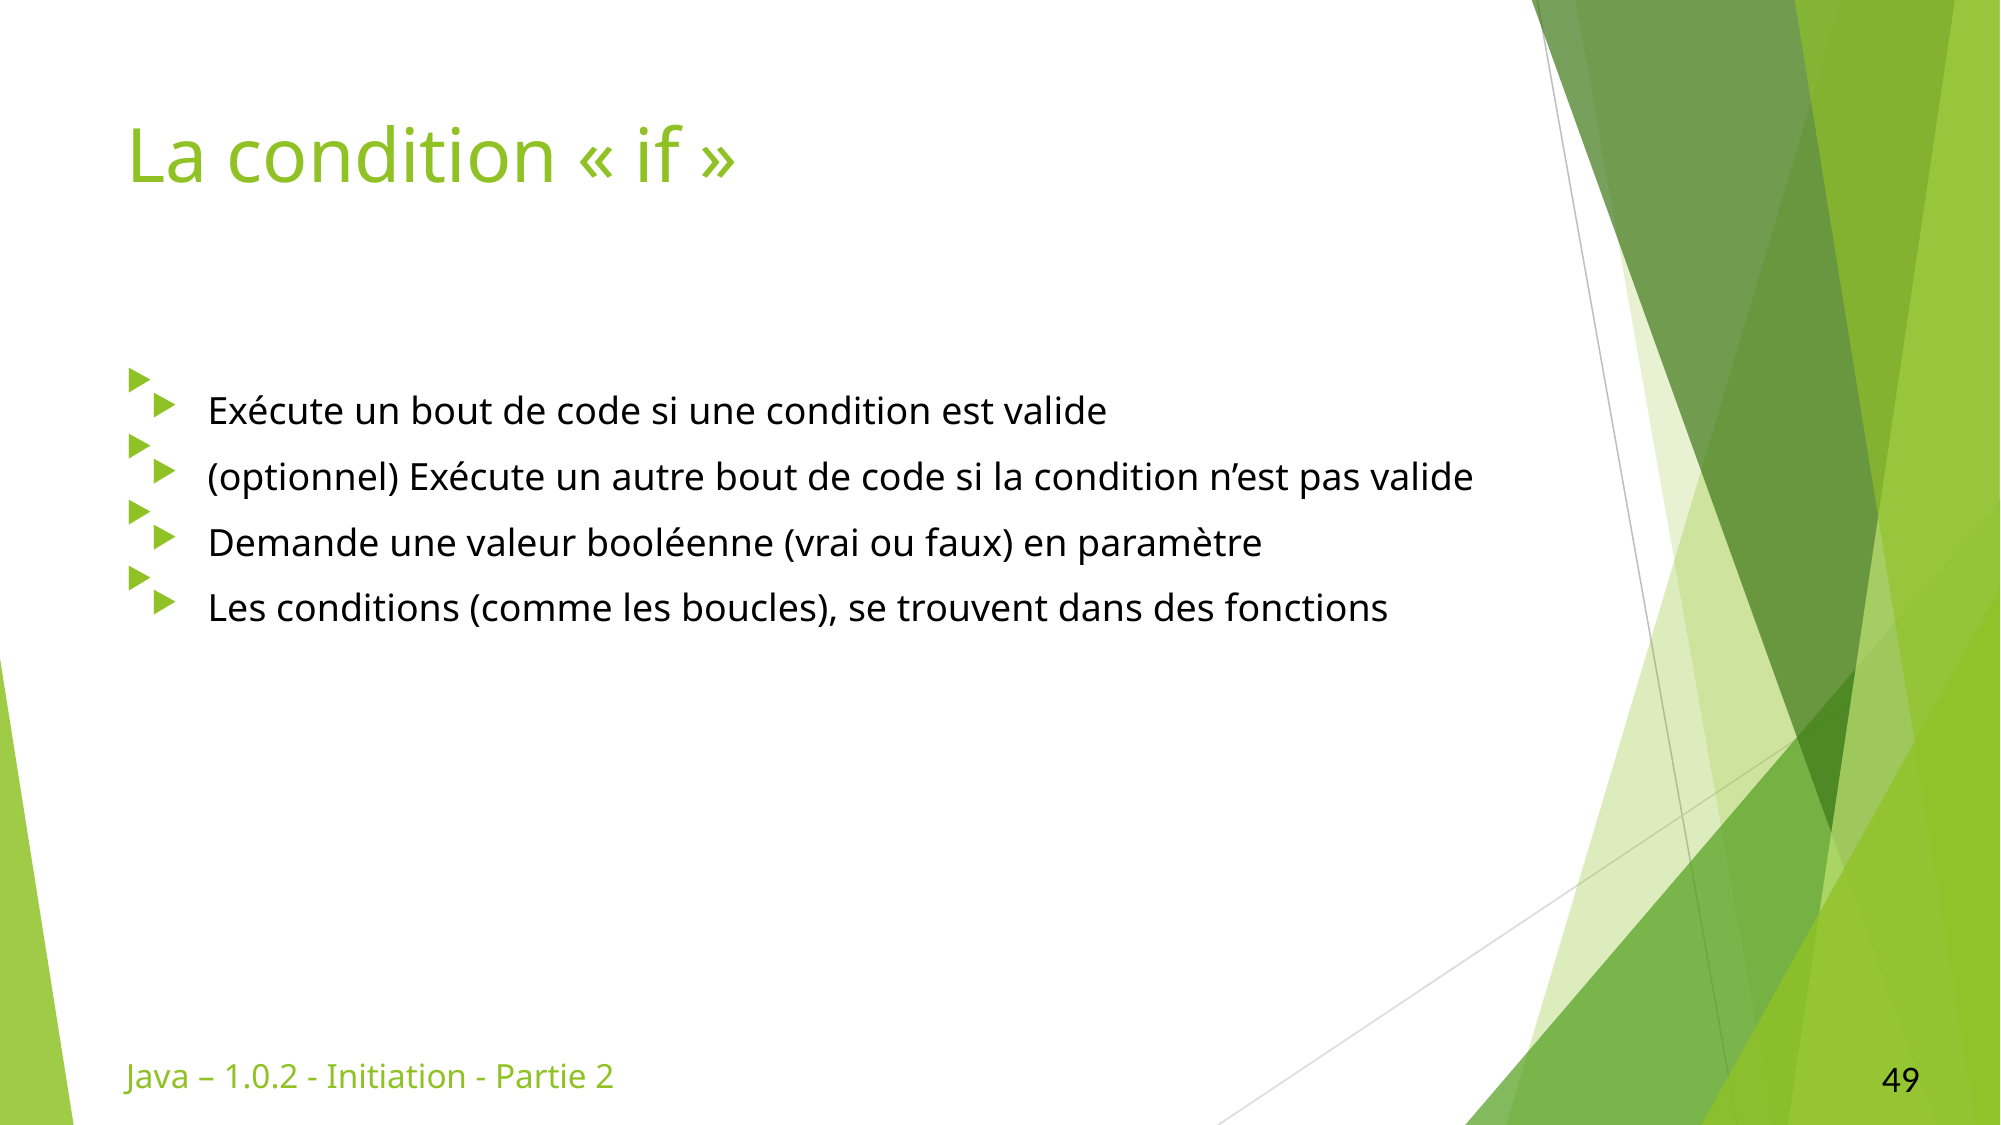

# La condition « if »
Exécute un bout de code si une condition est valide
(optionnel) Exécute un autre bout de code si la condition n’est pas valide
Demande une valeur booléenne (vrai ou faux) en paramètre
Les conditions (comme les boucles), se trouvent dans des fonctions
Java – 1.0.2 - Initiation - Partie 2